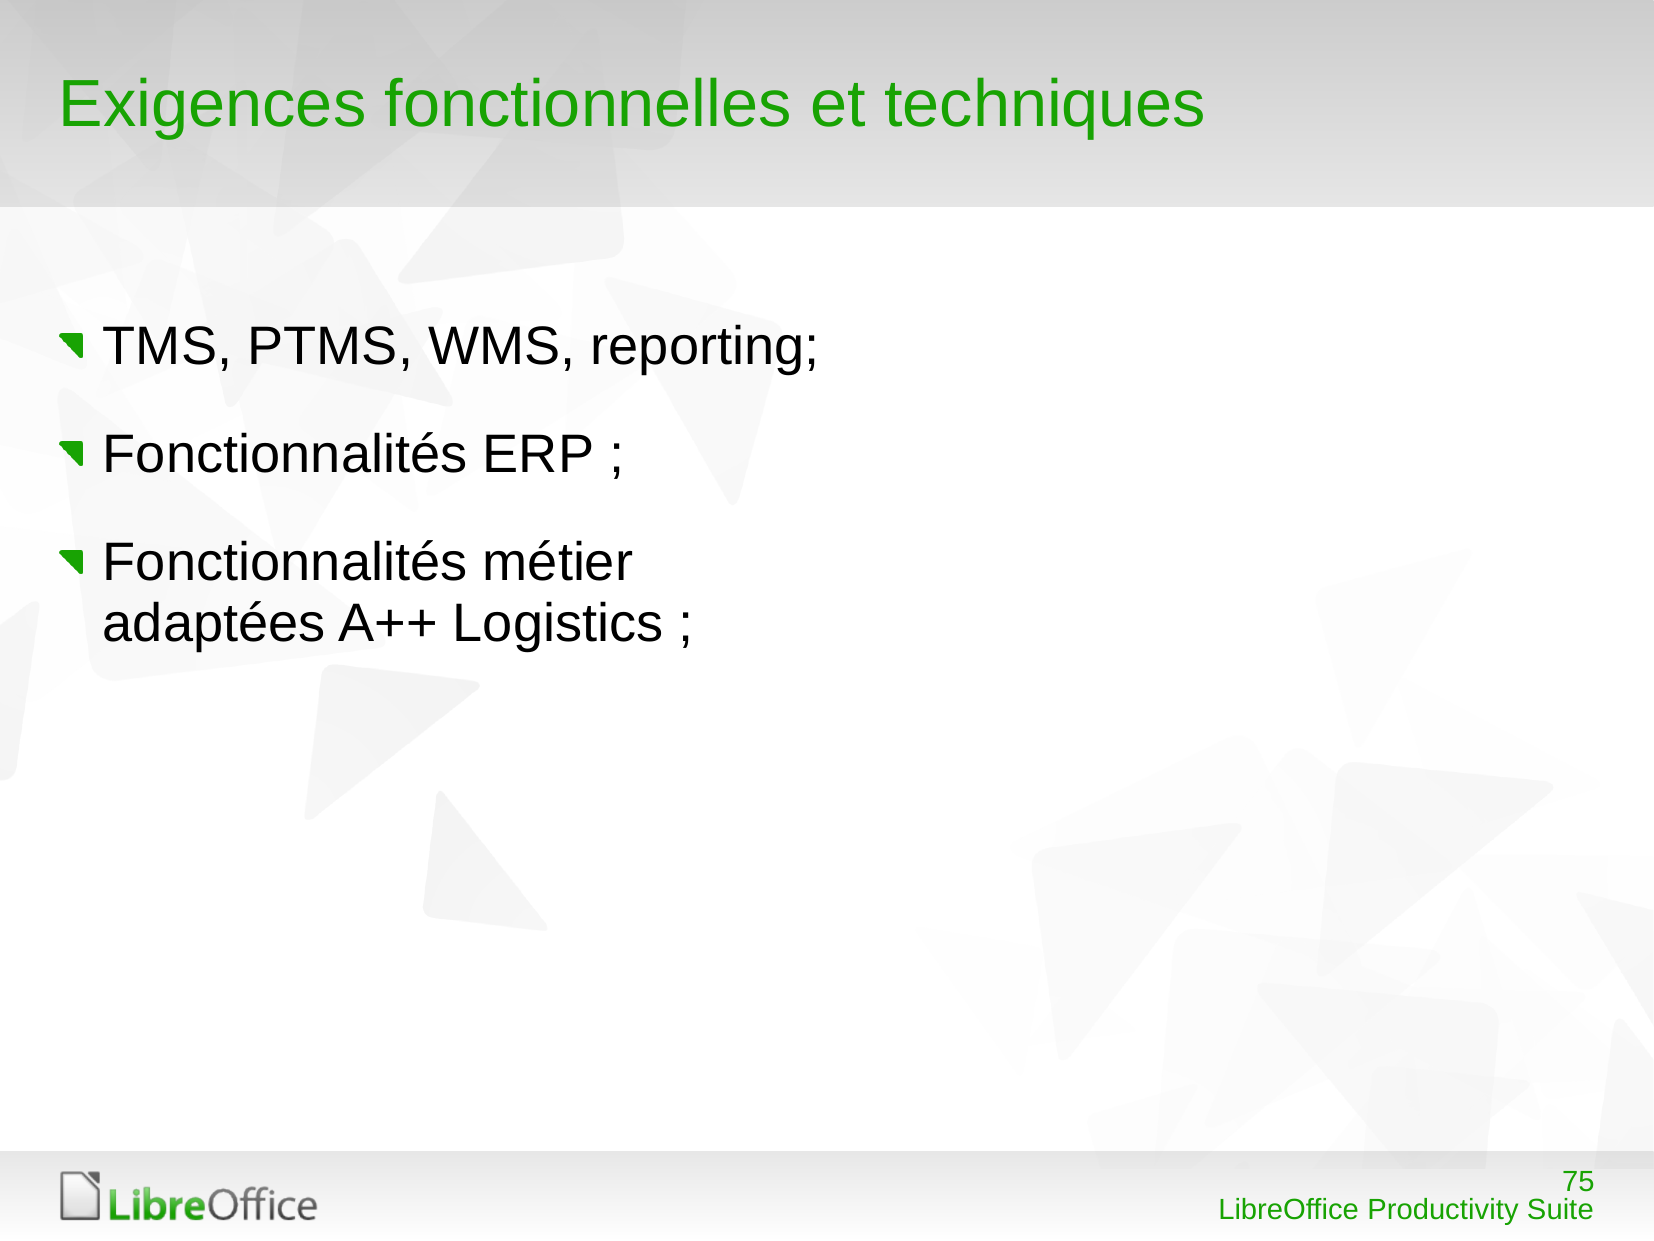

# Exigences fonctionnelles et techniques
TMS, PTMS, WMS, reporting;
Fonctionnalités ERP ;
Fonctionnalités métier adaptées A++ Logistics ;
75
LibreOffice Productivity Suite